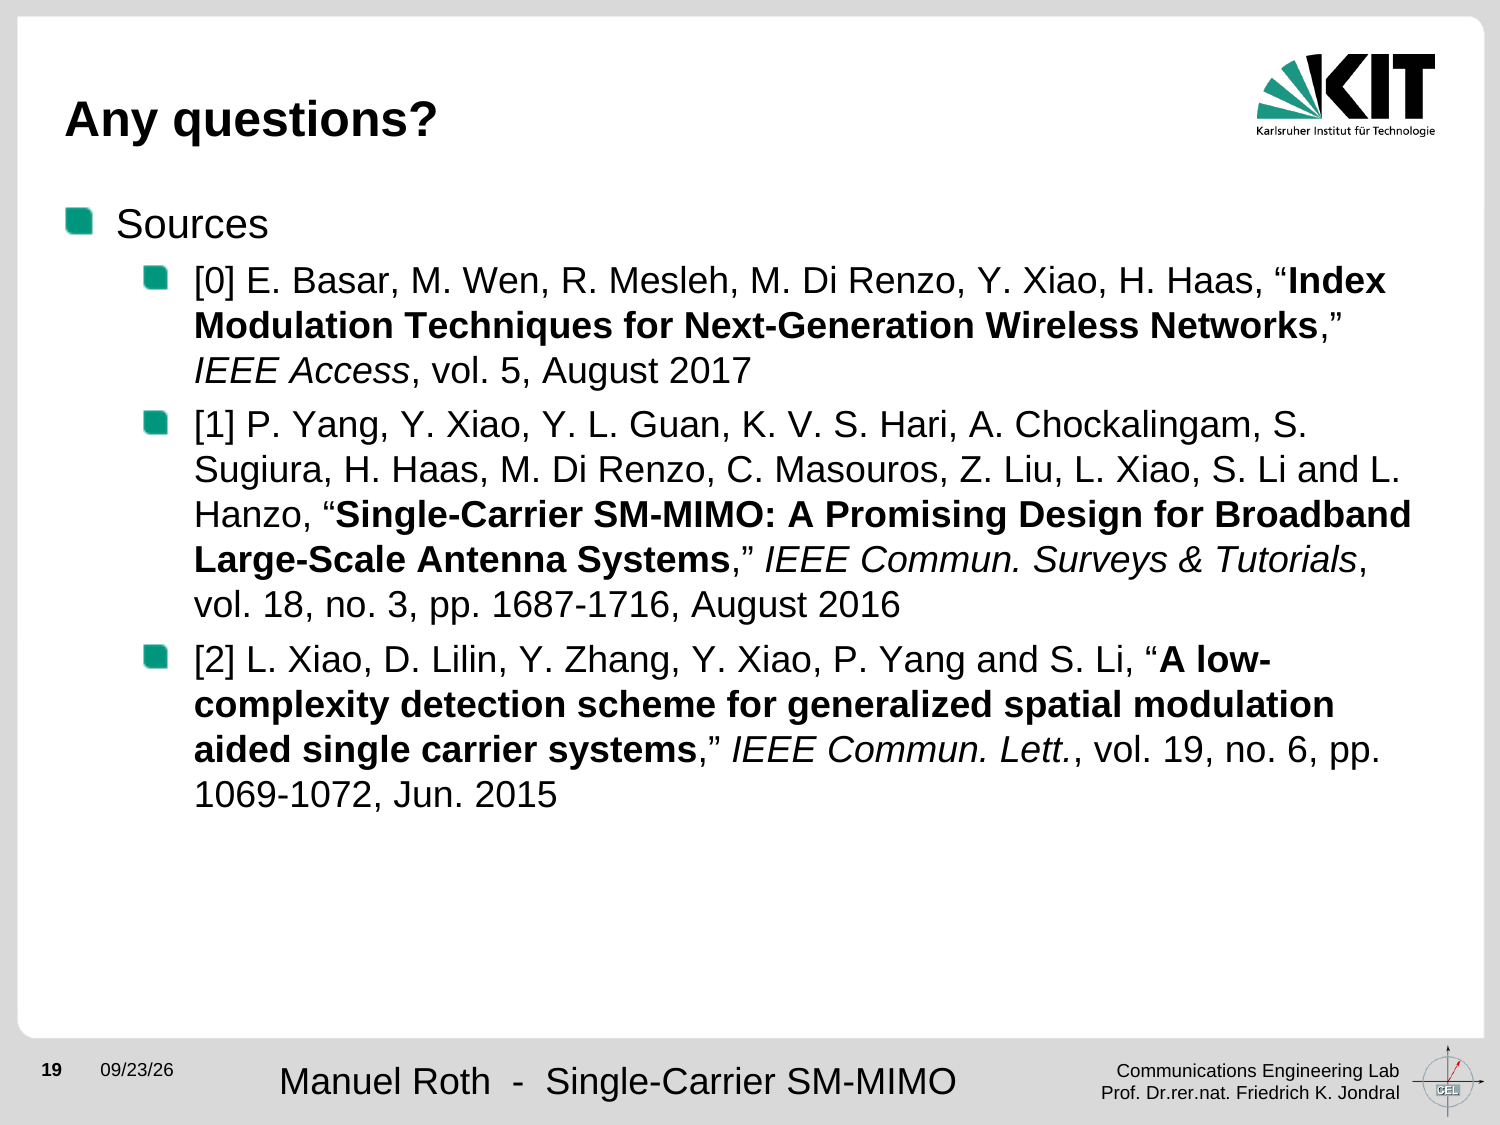

# Any questions?
Sources
[0] E. Basar, M. Wen, R. Mesleh, M. Di Renzo, Y. Xiao, H. Haas, “Index Modulation Techniques for Next-Generation Wireless Networks,” IEEE Access, vol. 5, August 2017
[1] P. Yang, Y. Xiao, Y. L. Guan, K. V. S. Hari, A. Chockalingam, S. Sugiura, H. Haas, M. Di Renzo, C. Masouros, Z. Liu, L. Xiao, S. Li and L. Hanzo, “Single-Carrier SM-MIMO: A Promising Design for Broadband Large-Scale Antenna Systems,” IEEE Commun. Surveys & Tutorials, vol. 18, no. 3, pp. 1687-1716, August 2016
[2] L. Xiao, D. Lilin, Y. Zhang, Y. Xiao, P. Yang and S. Li, “A low-complexity detection scheme for generalized spatial modulation aided single carrier systems,” IEEE Commun. Lett., vol. 19, no. 6, pp. 1069-1072, Jun. 2015
Manuel Roth - Single-Carrier SM-MIMO